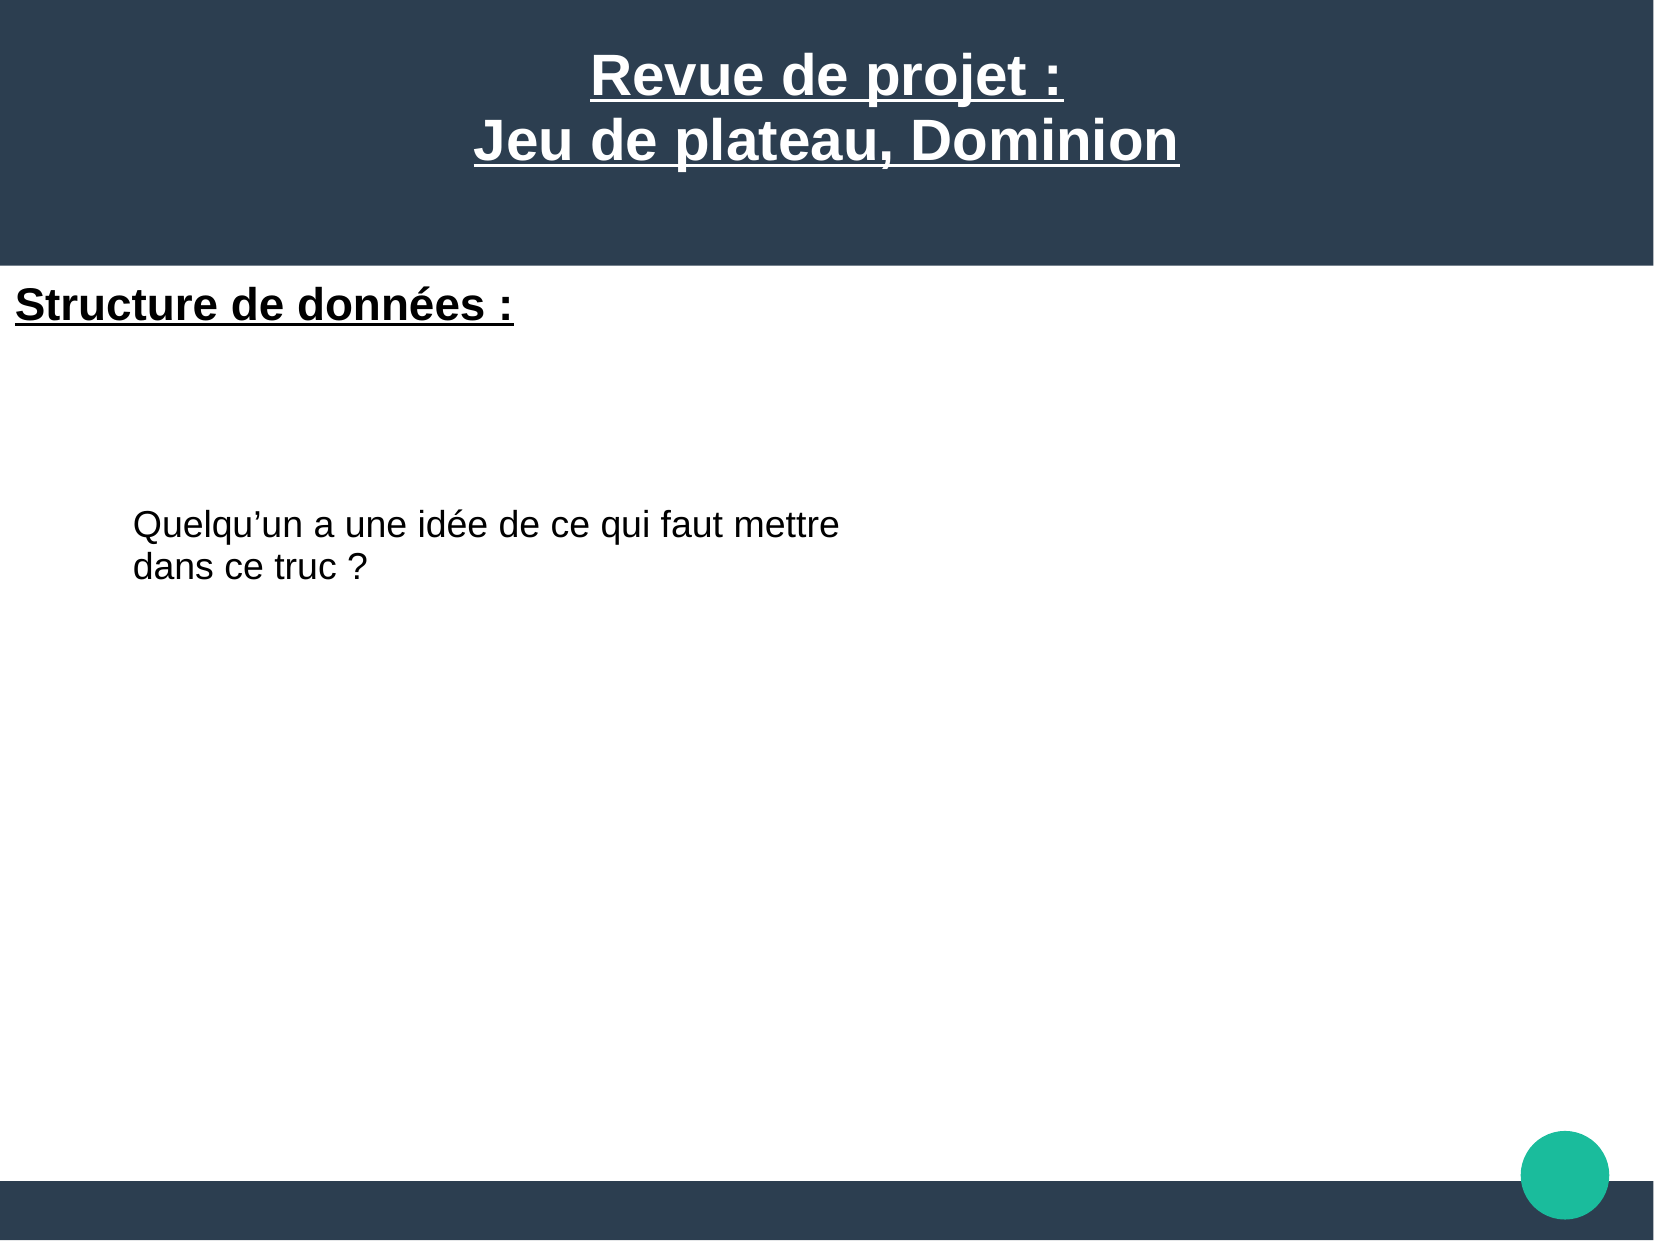

Revue de projet :
Jeu de plateau, Dominion
Structure de données :
Quelqu’un a une idée de ce qui faut mettre dans ce truc ?